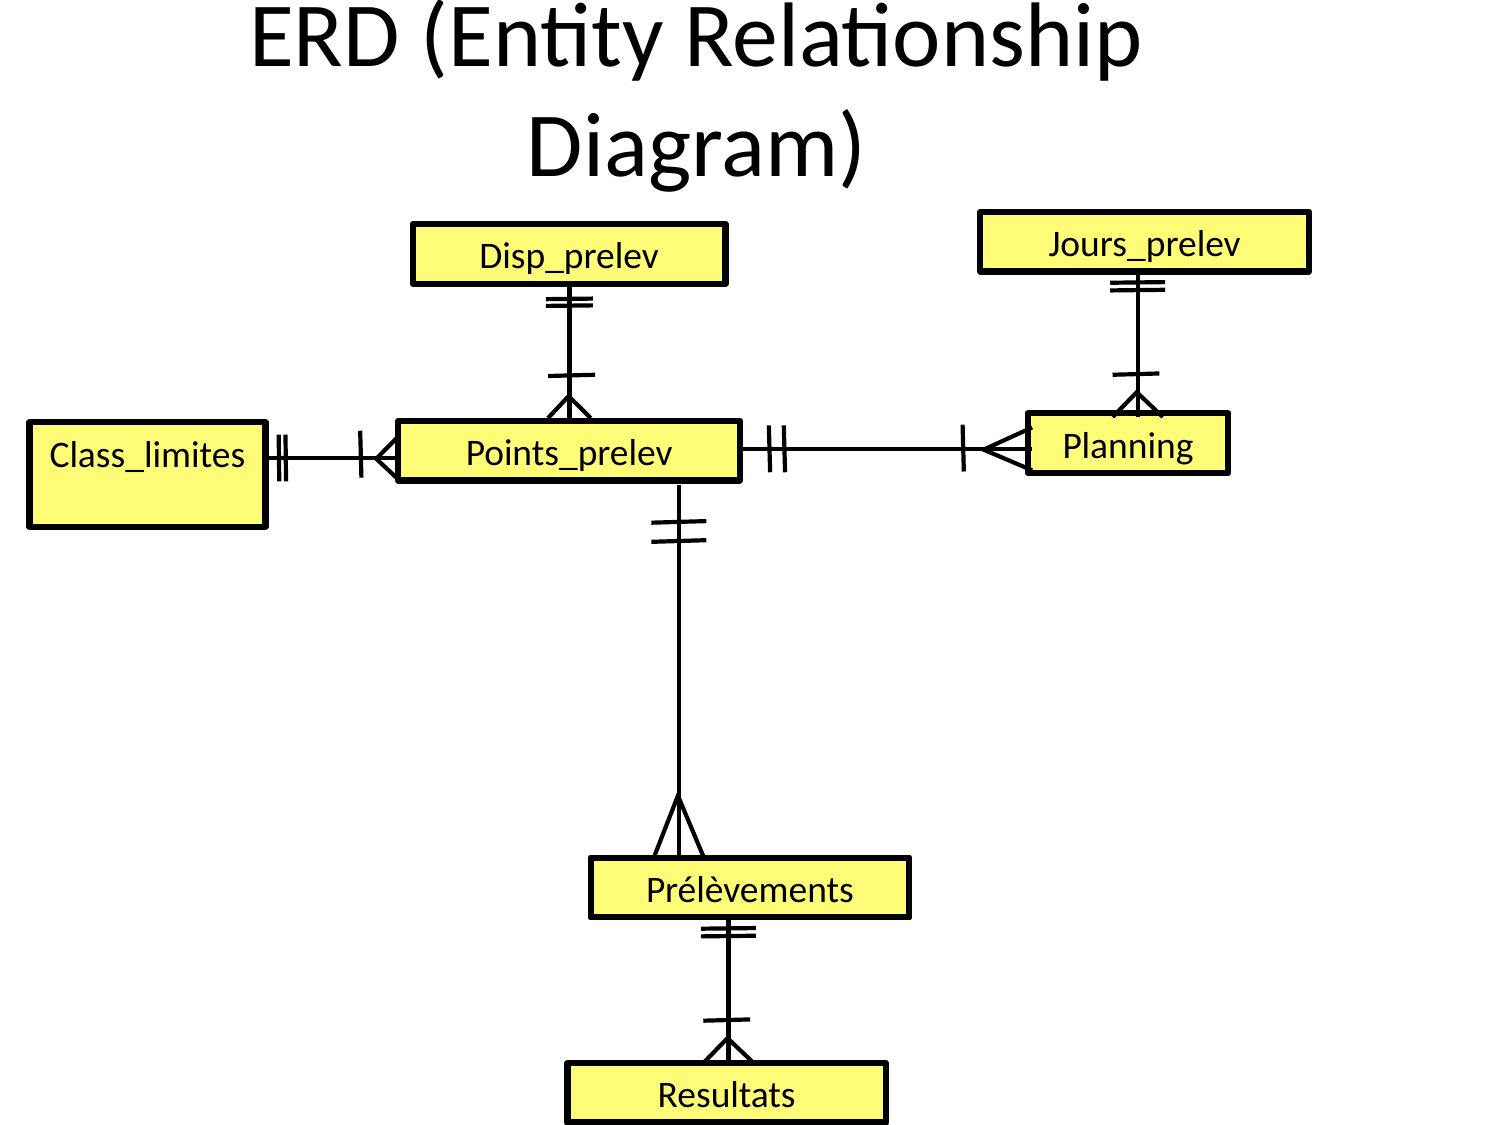

ERD (Entity Relationship Diagram)
Jours_prelev
Disp_prelev
Planning
Points_prelev
Class_limites
Prélèvements
Prélèvements
Resultats